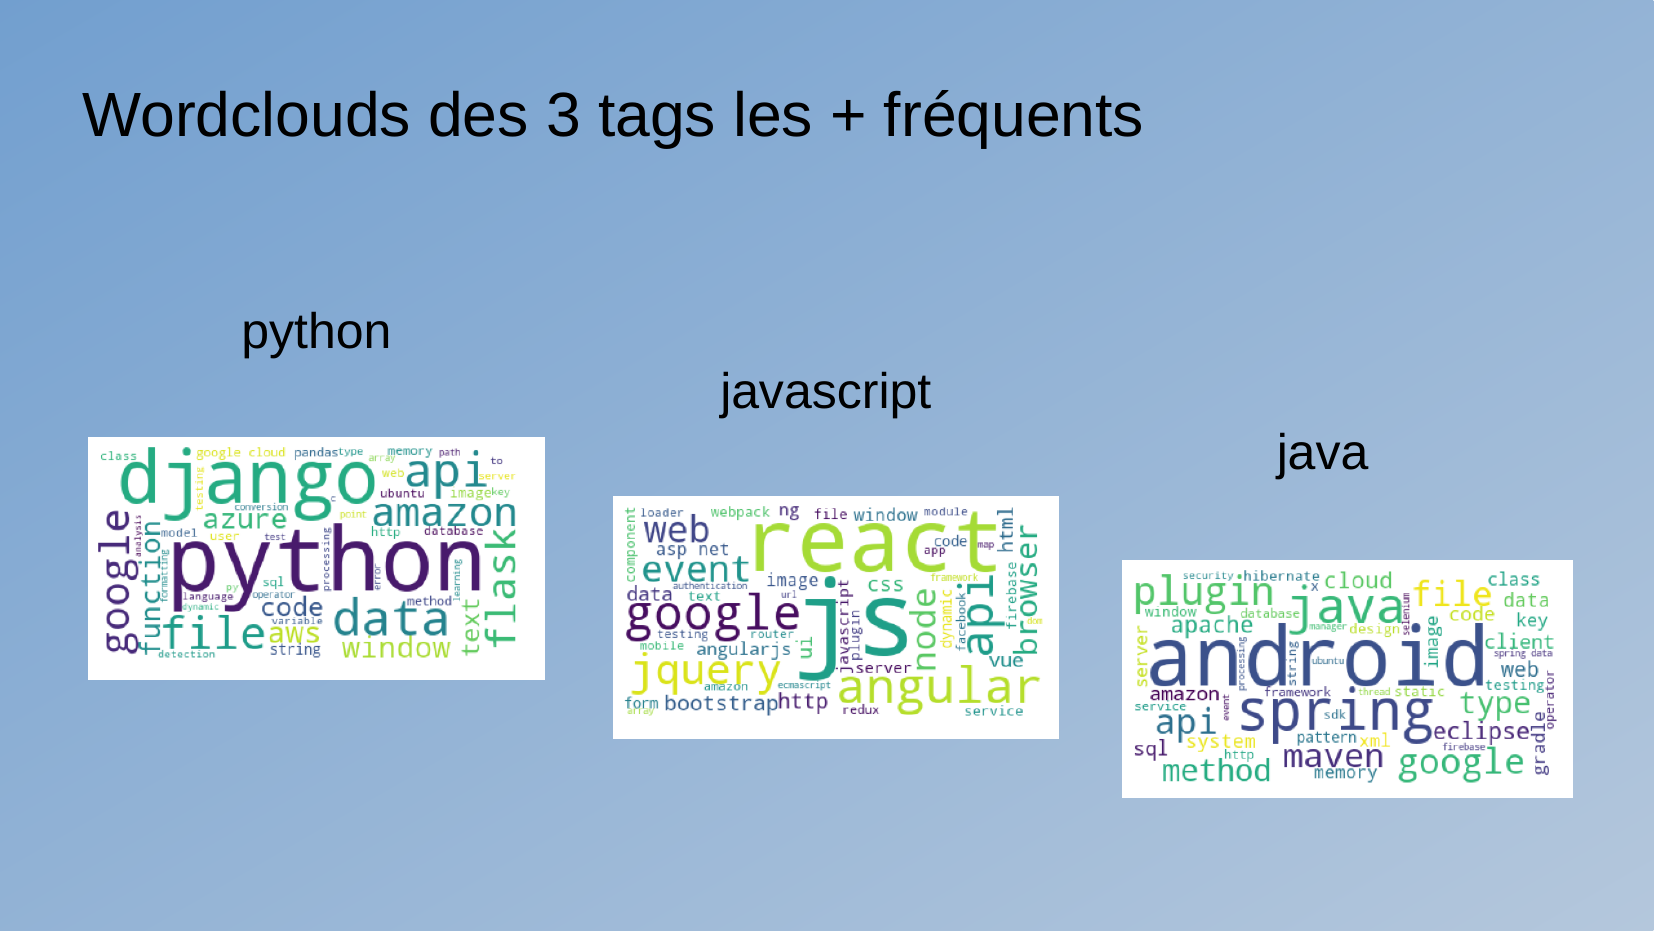

# Wordclouds des 3 tags les + fréquents
python
javascript
java